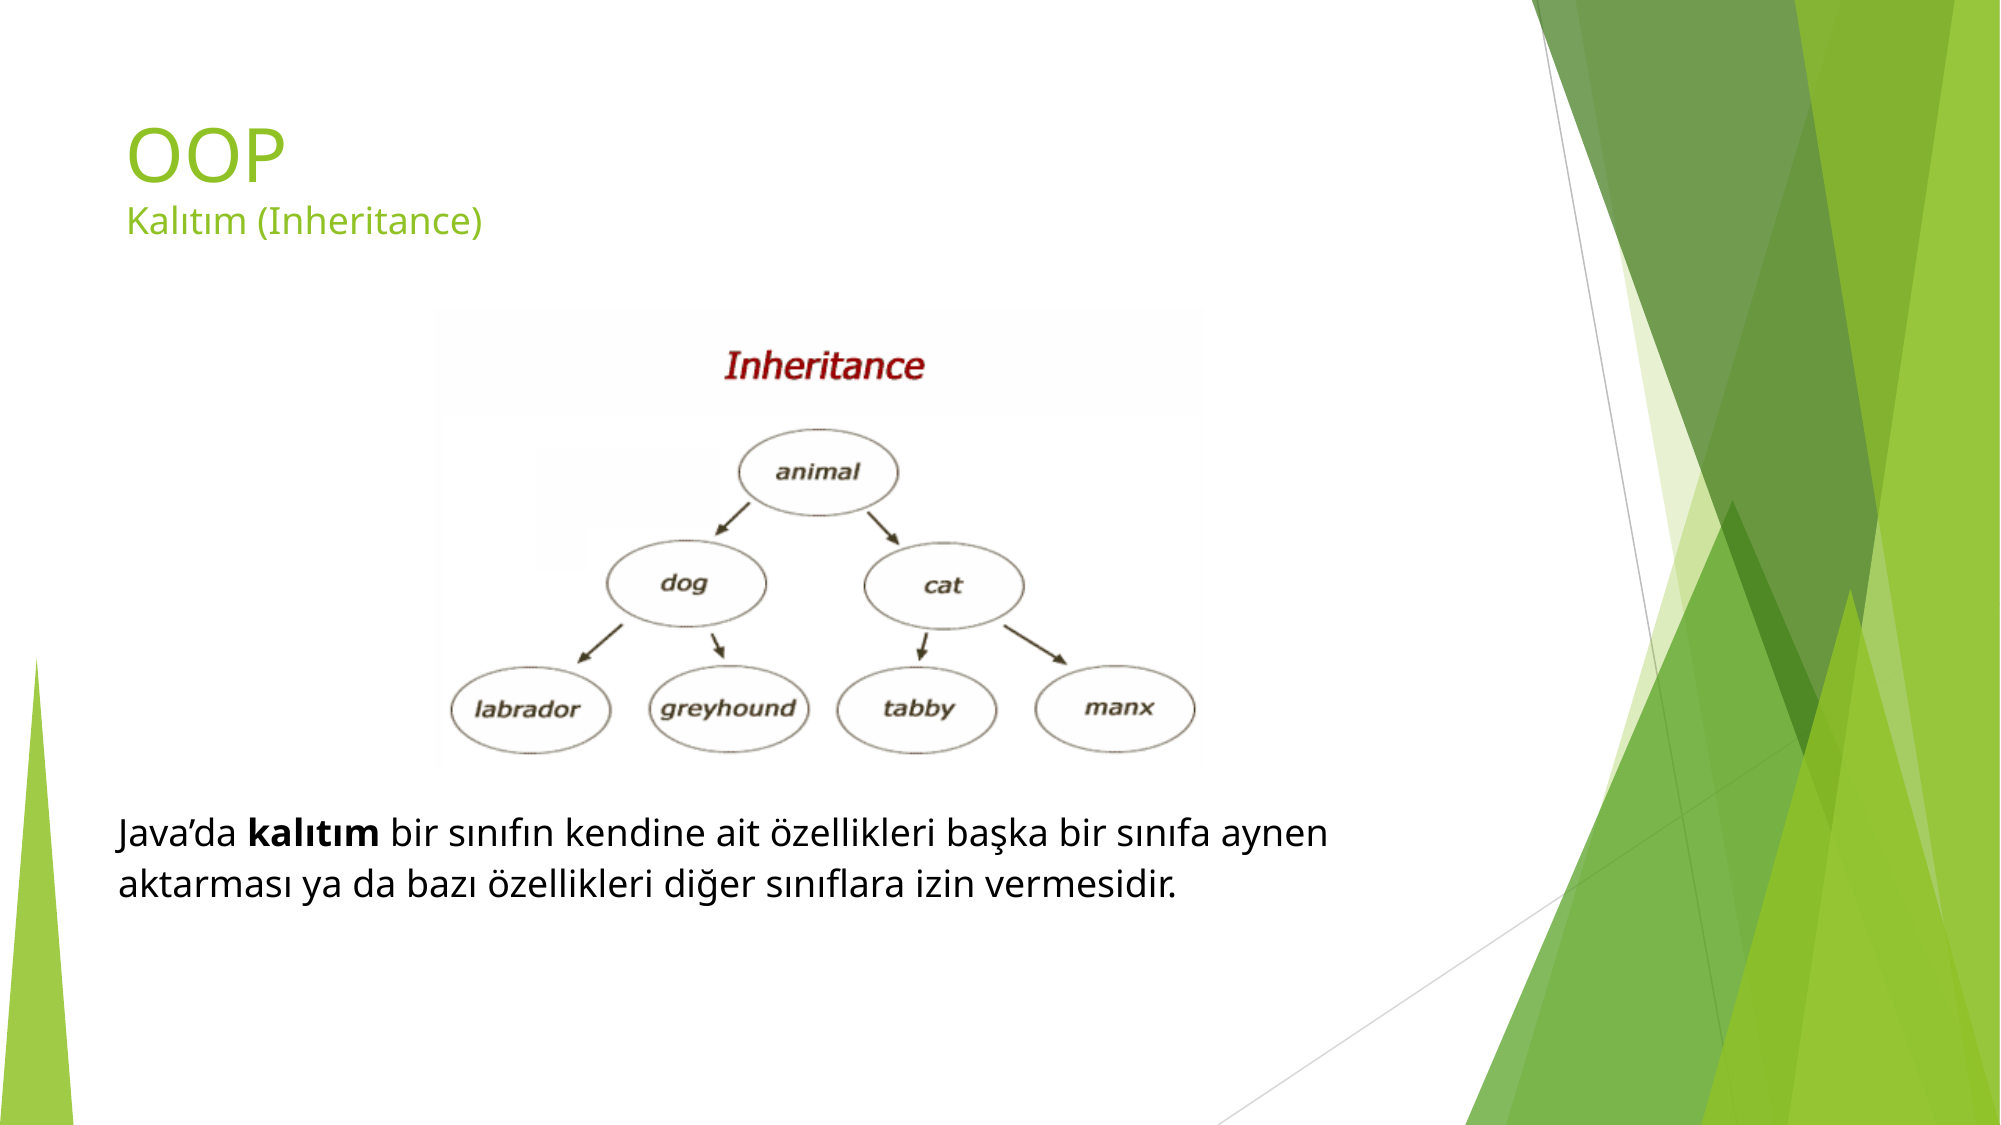

# OOP Kalıtım (Inheritance)
Java’da kalıtım bir sınıfın kendine ait özellikleri başka bir sınıfa aynen aktarması ya da bazı özellikleri diğer sınıflara izin vermesidir.